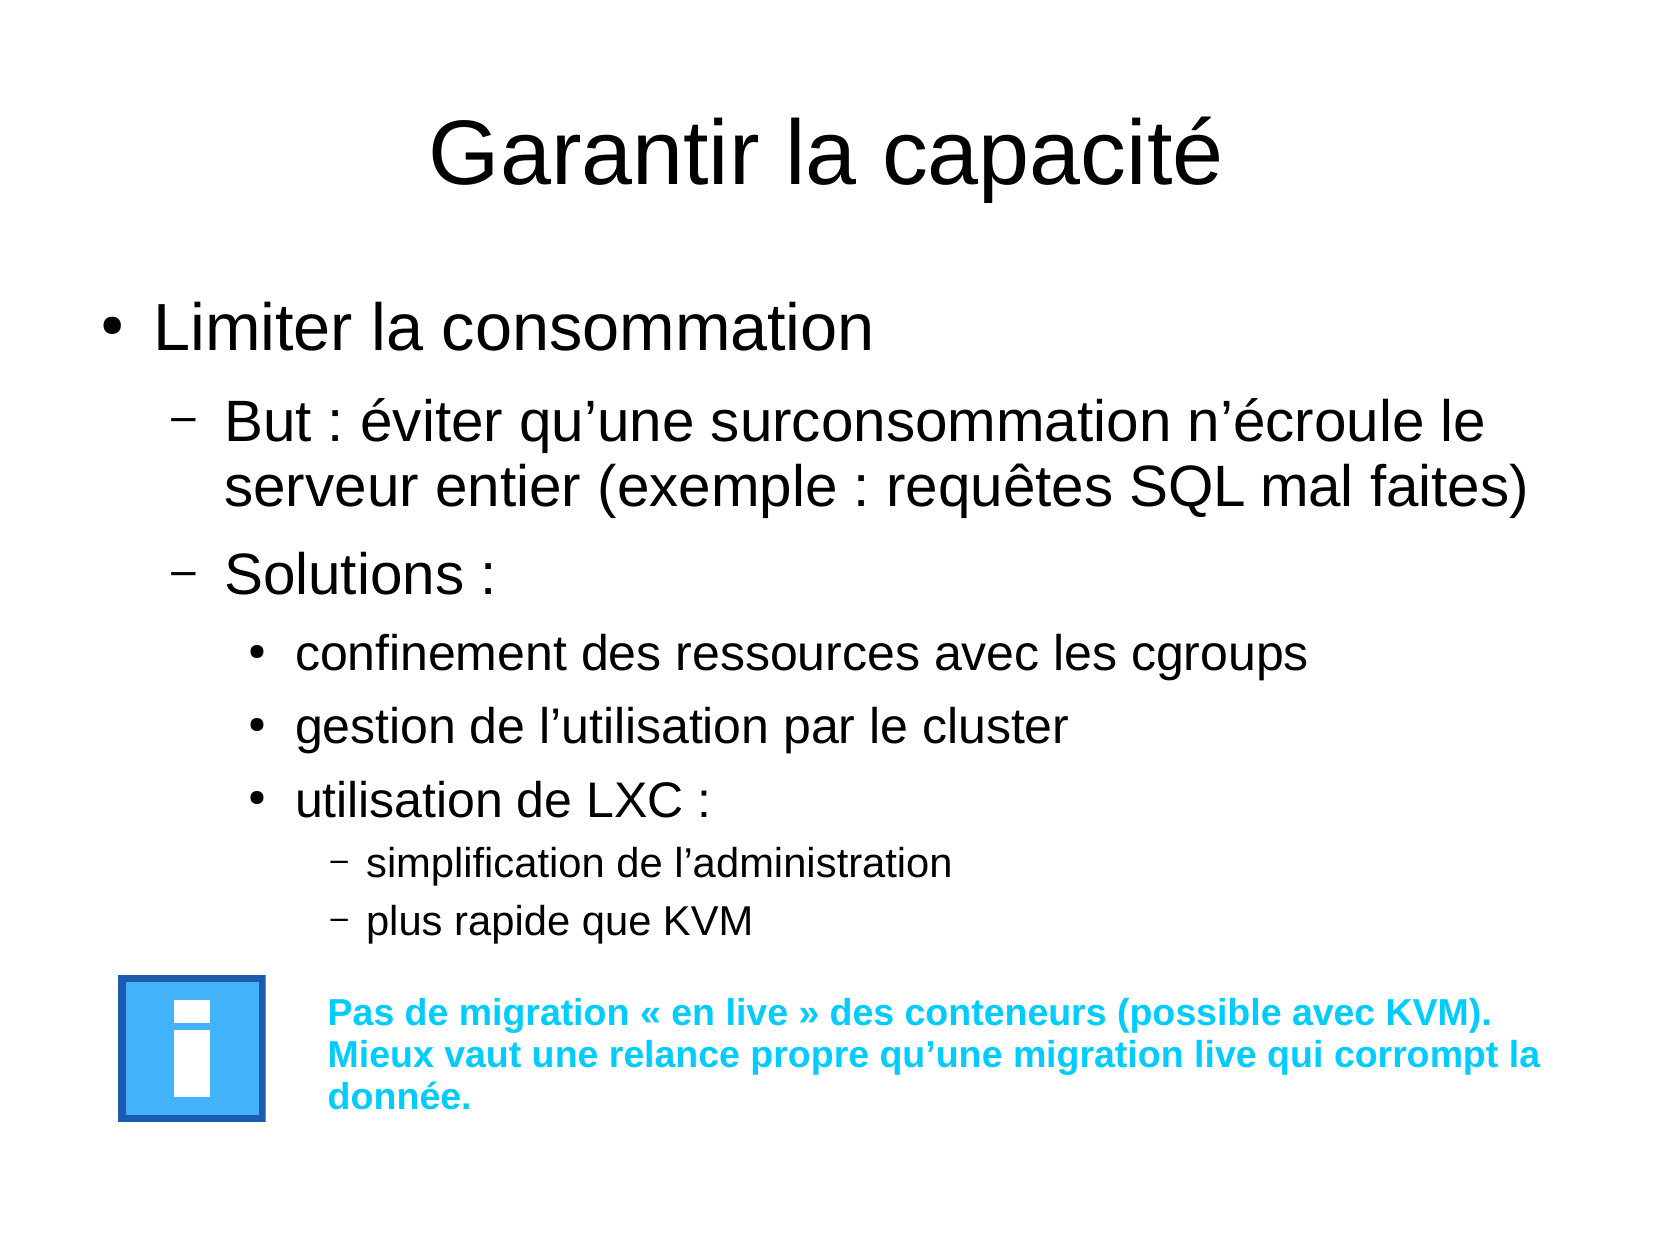

# Garantir la capacité
Limiter la consommation
But : éviter qu’une surconsommation n’écroule le serveur entier (exemple : requêtes SQL mal faites)
Solutions :
confinement des ressources avec les cgroups
gestion de l’utilisation par le cluster
utilisation de LXC :
simplification de l’administration
plus rapide que KVM
Pas de migration « en live » des conteneurs (possible avec KVM).
Mieux vaut une relance propre qu’une migration live qui corrompt la donnée.